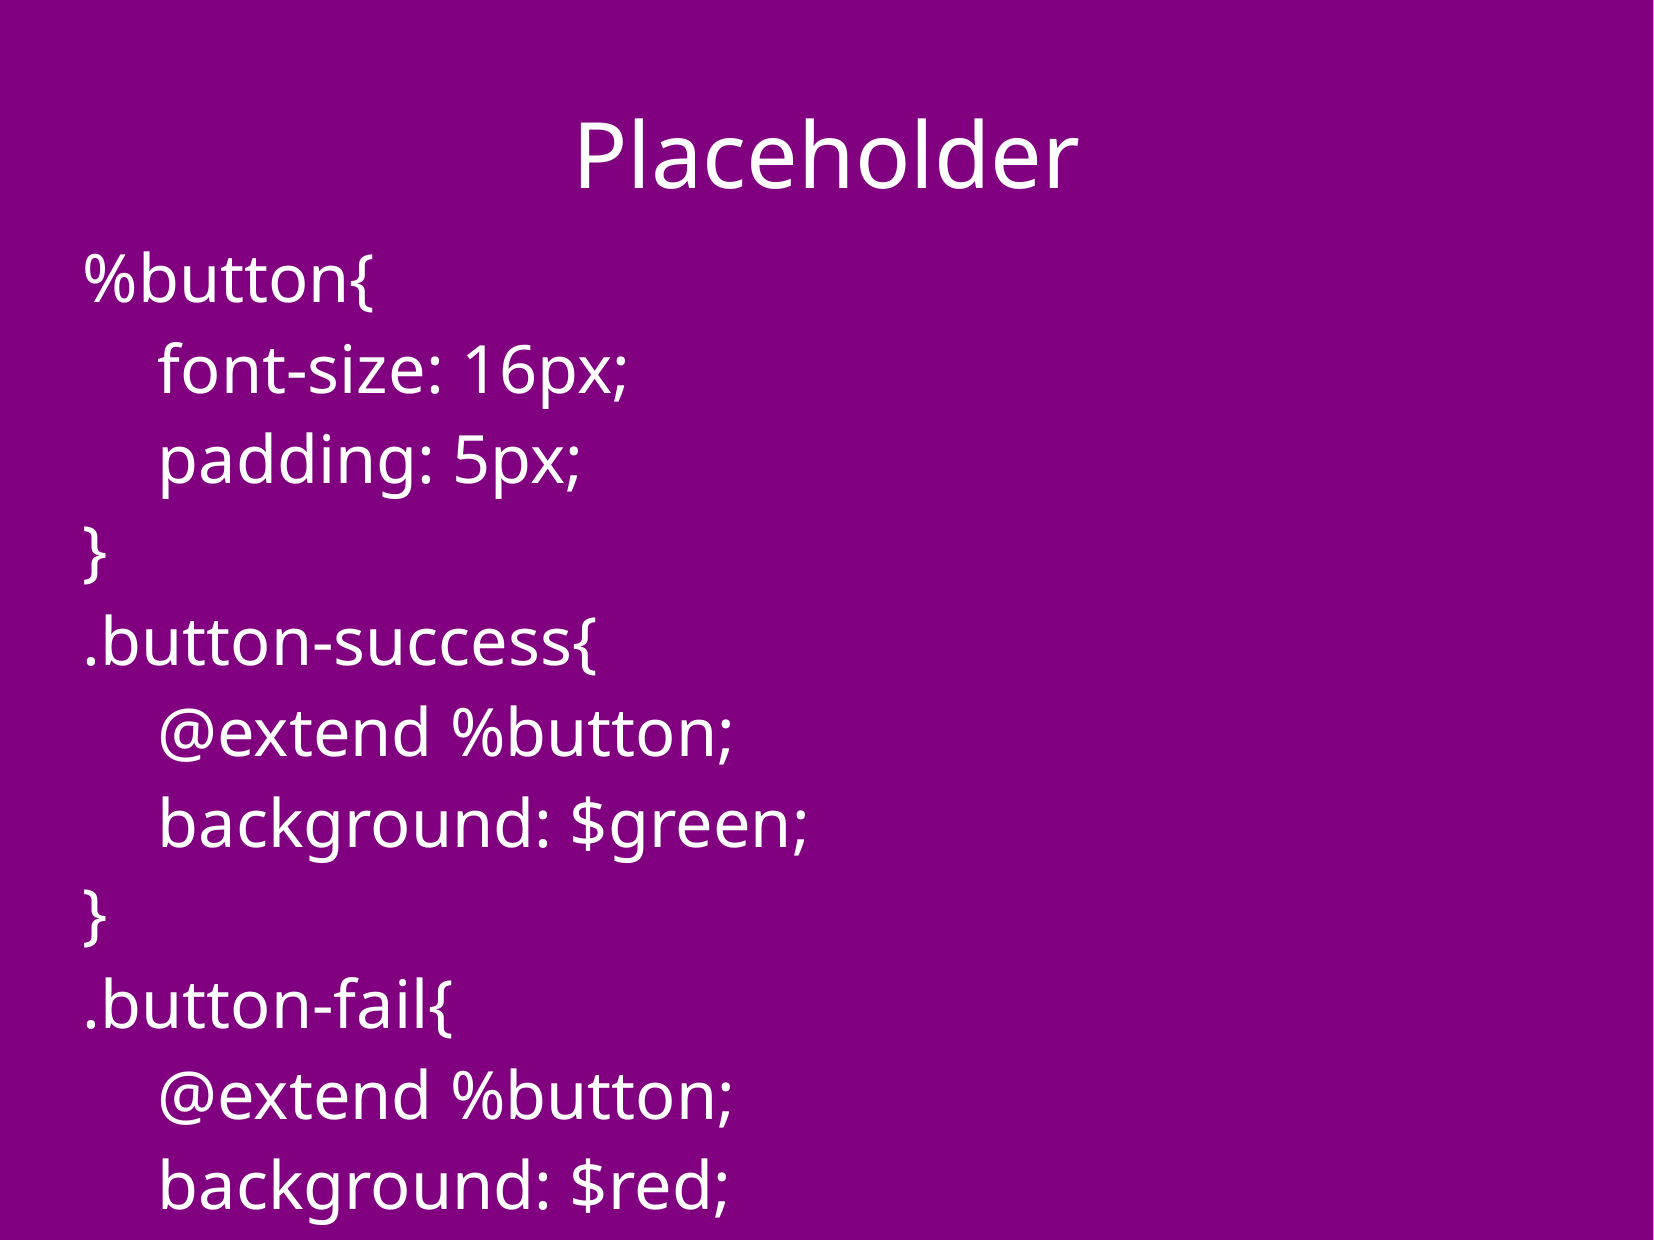

# Placeholder
%button{
	font-size: 16px;
	padding: 5px;
}
.button-success{
	@extend %button;
	background: $green;
}
.button-fail{
	@extend %button;
	background: $red;
}